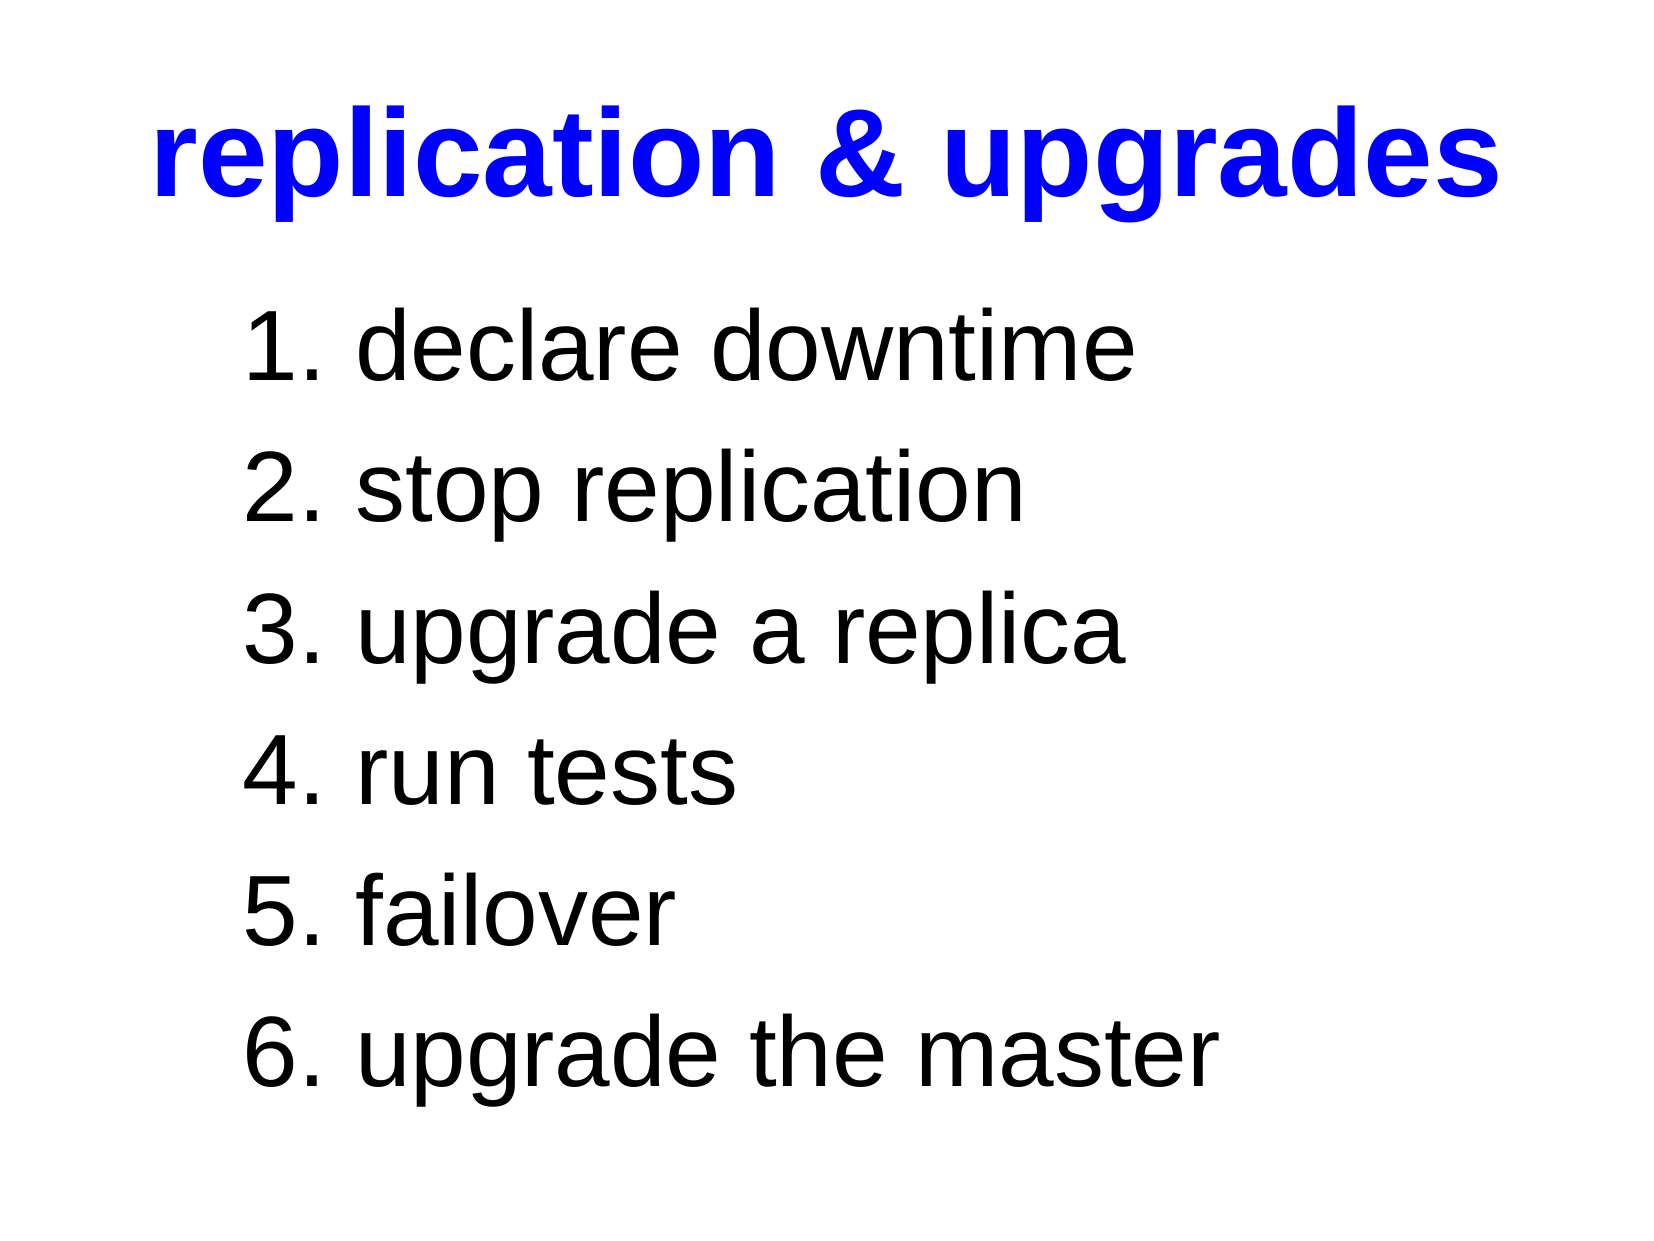

# replication & upgrades
declare downtime
stop replication
upgrade a replica
run tests
failover
upgrade the master